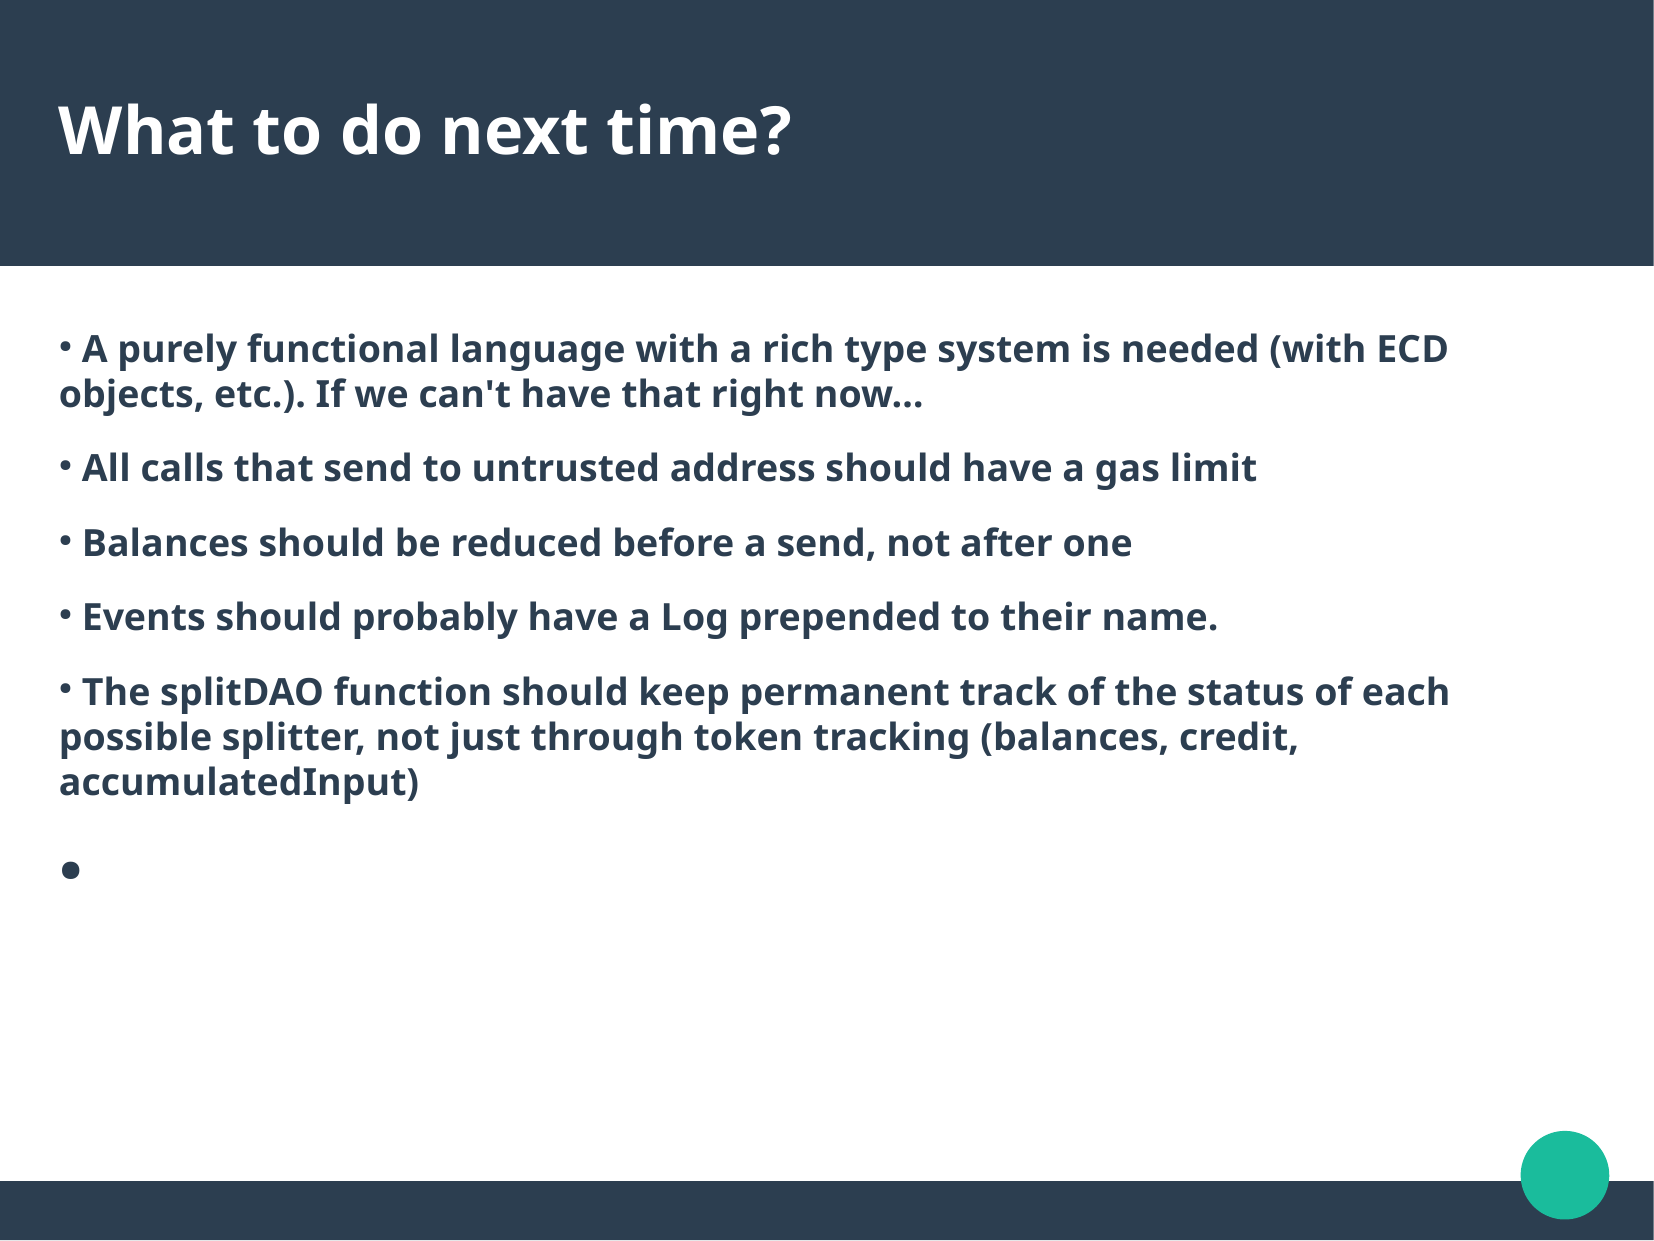

# What to do next time?
 A purely functional language with a rich type system is needed (with ECD objects, etc.). If we can't have that right now…
 All calls that send to untrusted address should have a gas limit
 Balances should be reduced before a send, not after one
 Events should probably have a Log prepended to their name.
 The splitDAO function should keep permanent track of the status of each possible splitter, not just through token tracking (balances, credit, accumulatedInput)